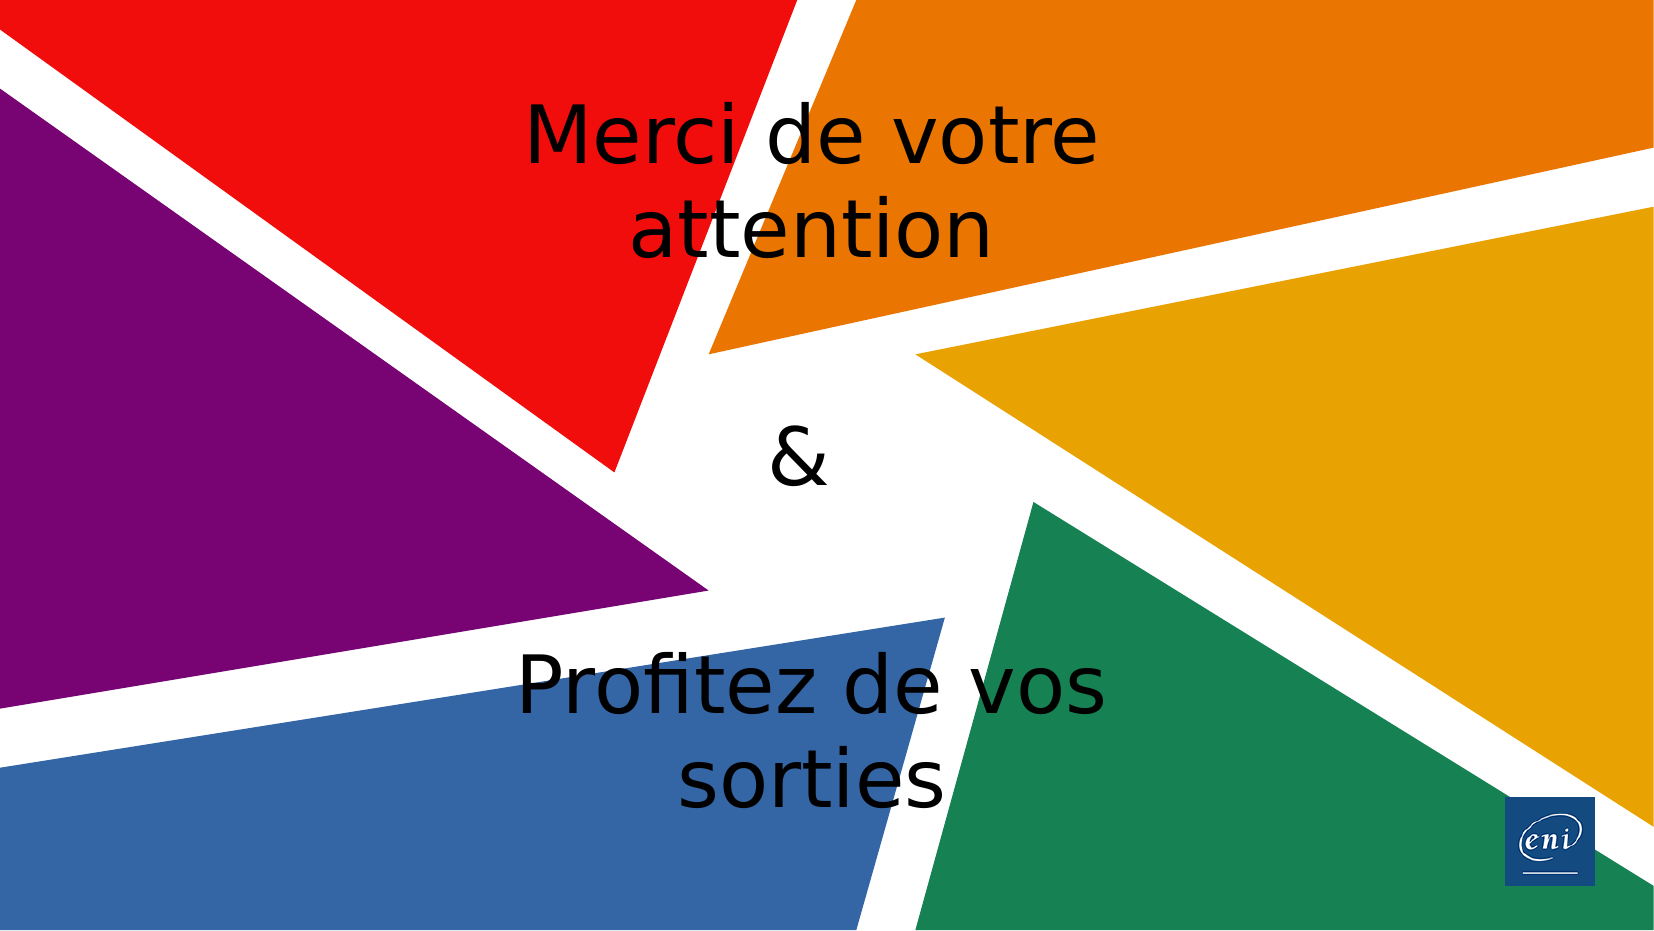

# Merci de votre attention
&
Profitez de vos sorties